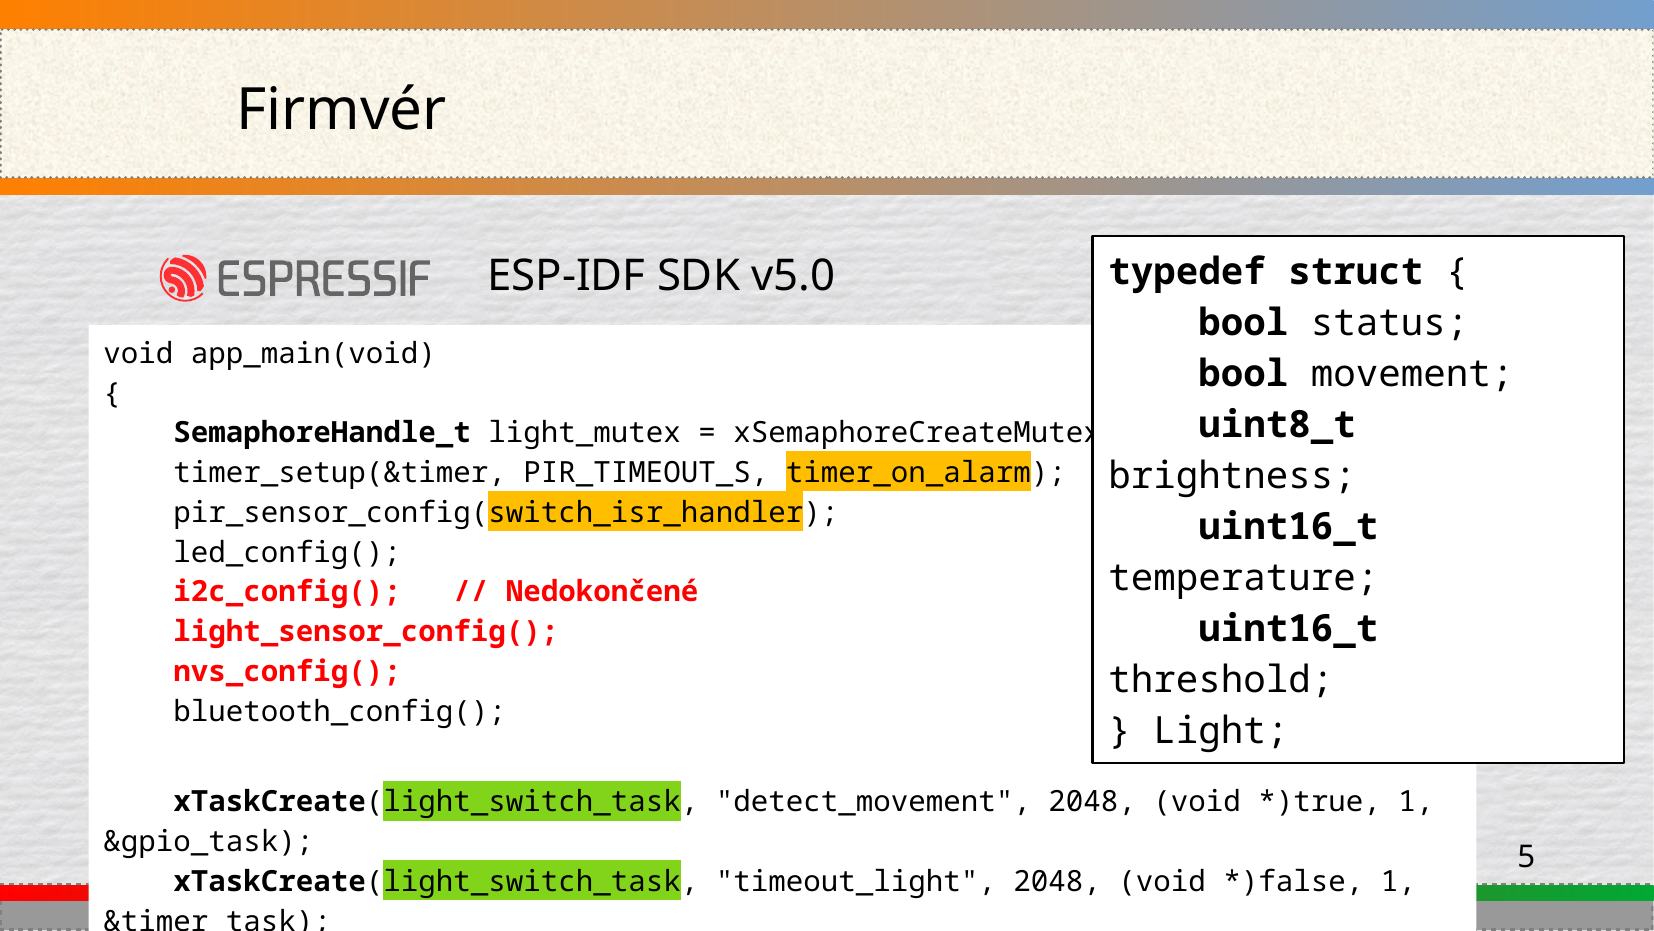

# Firmvér
ESP-IDF SDK v5.0
typedef struct {
 bool status;
 bool movement;
 uint8_t brightness;
 uint16_t temperature;
 uint16_t threshold;
} Light;
void app_main(void)
{
 SemaphoreHandle_t light_mutex = xSemaphoreCreateMutex();
 timer_setup(&timer, PIR_TIMEOUT_S, timer_on_alarm);
 pir_sensor_config(switch_isr_handler);
 led_config();
 i2c_config(); // Nedokončené
 light_sensor_config();
 nvs_config();
 bluetooth_config();
 xTaskCreate(light_switch_task, "detect_movement", 2048, (void *)true, 1, &gpio_task);
 xTaskCreate(light_switch_task, "timeout_light", 2048, (void *)false, 1, &timer_task);
 xTaskCreate(receive_commands_task, "receive_commands", 4096, NULL, 10, NULL);
 while (1) { vTaskDelay(1000 / portTICK_PERIOD_MS); }
}